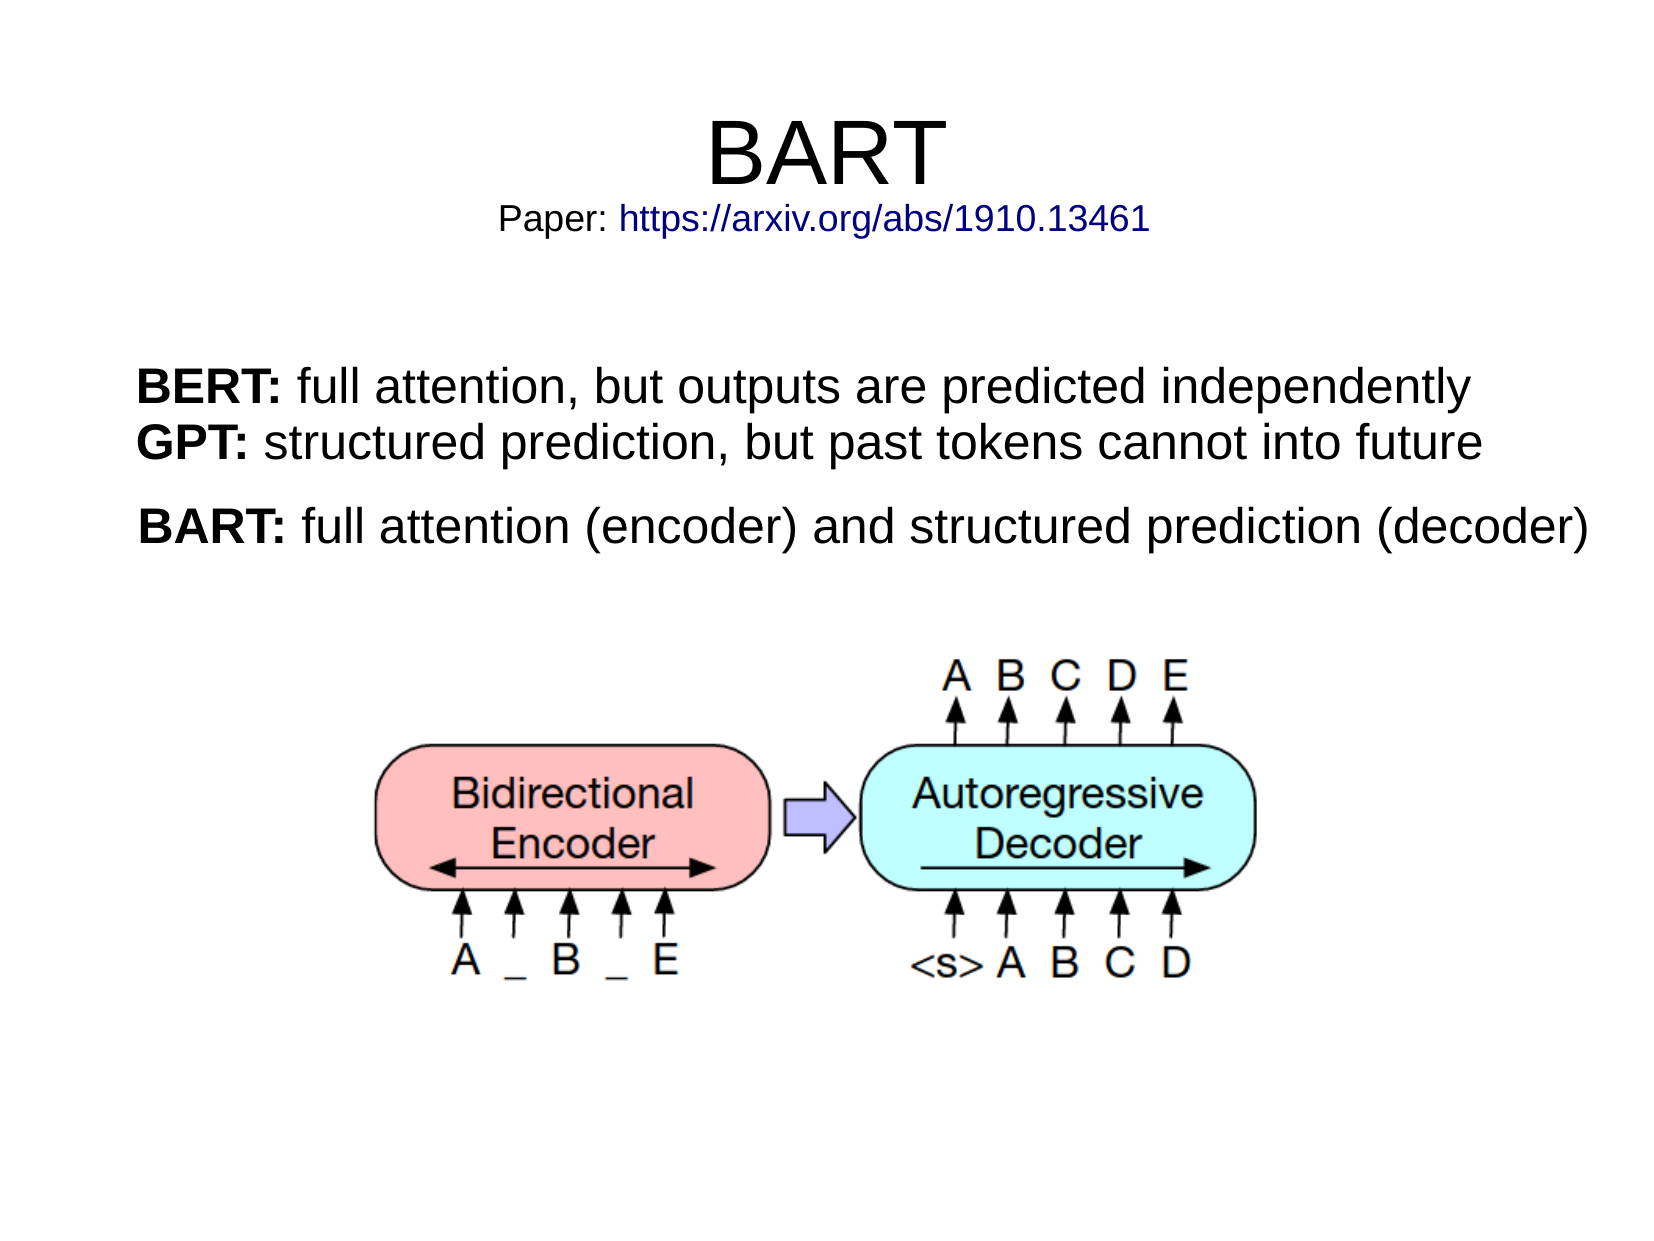

# BART
Paper: https://arxiv.org/abs/1910.13461
BERT: full attention, but outputs are predicted independently
GPT: structured prediction, but past tokens cannot into future
BART: full attention (encoder) and structured prediction (decoder)